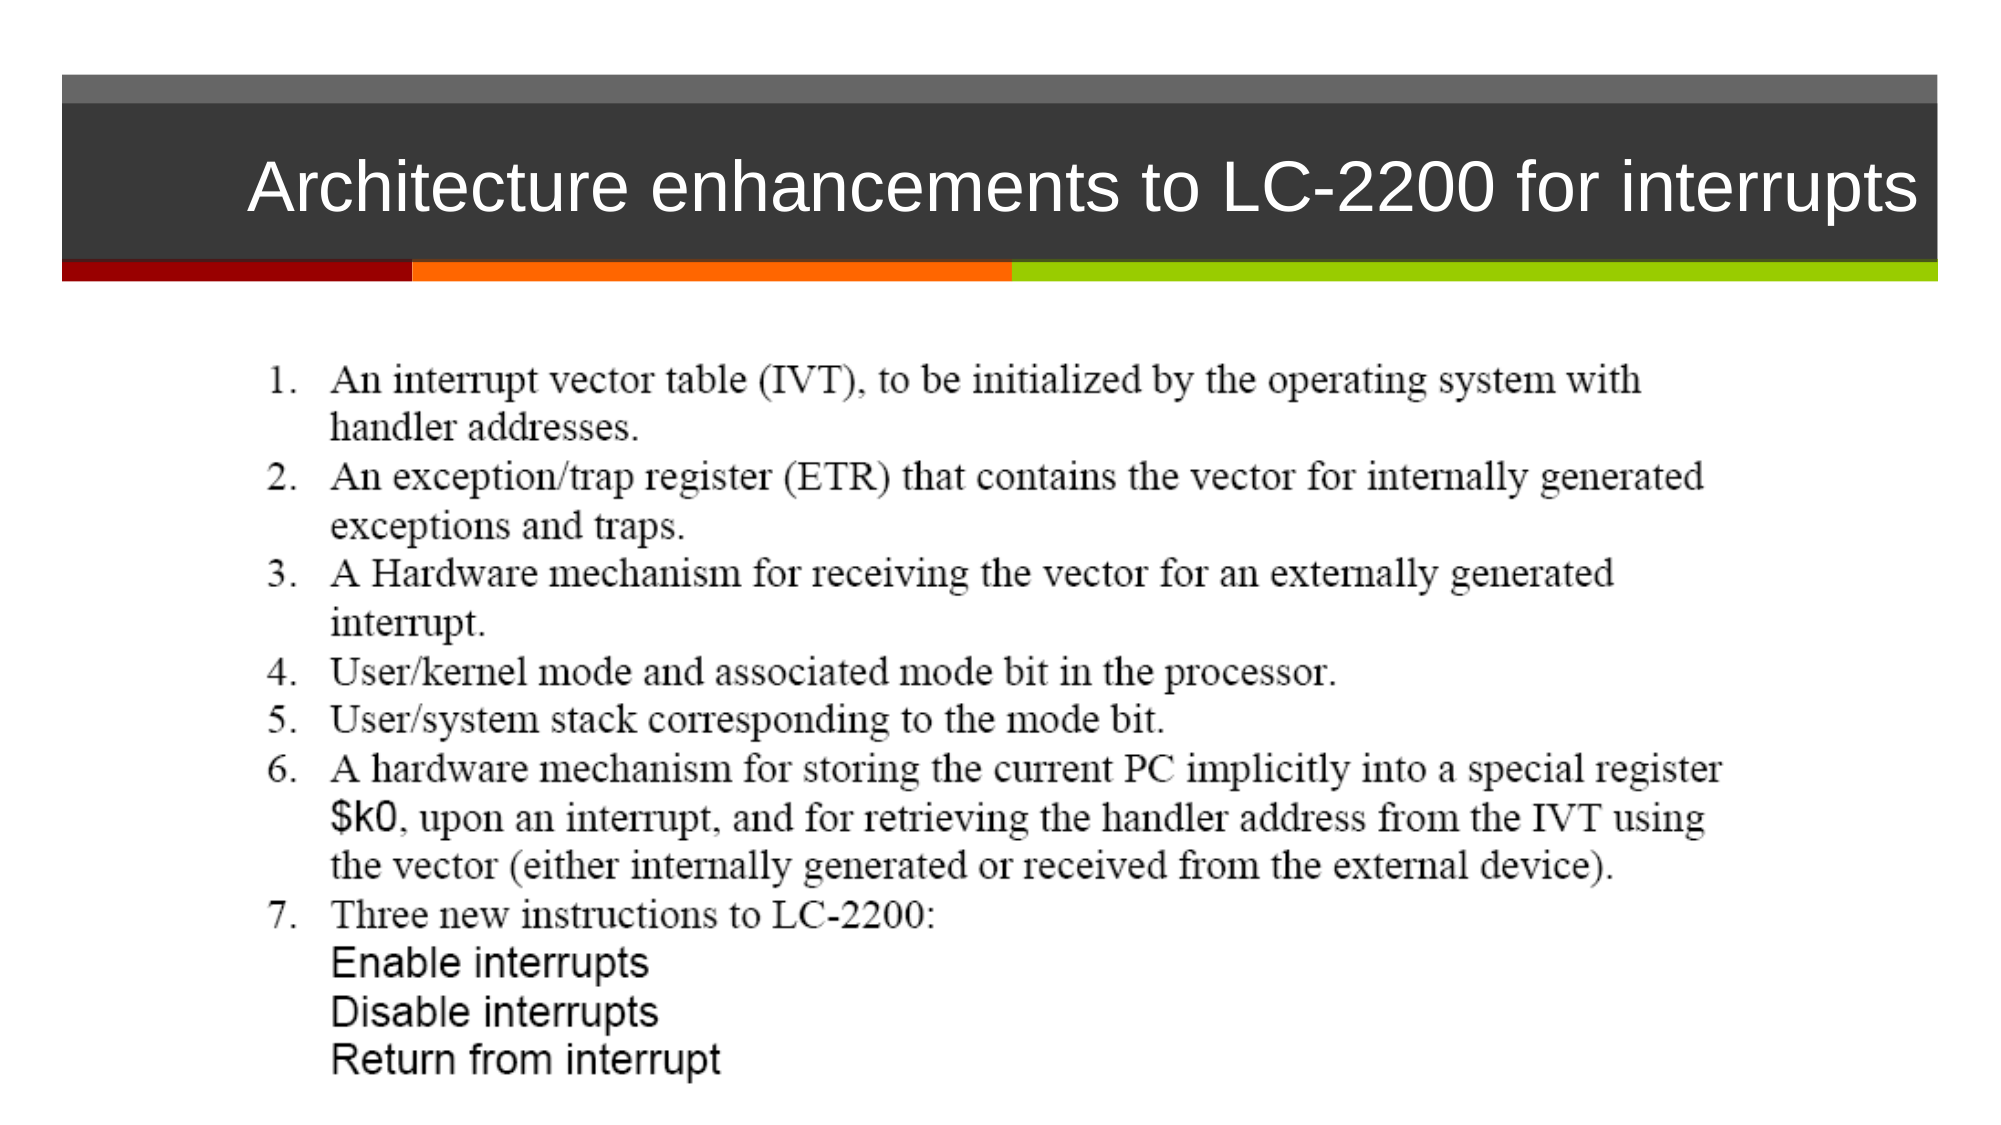

# Architecture enhancements to LC-2200 for interrupts